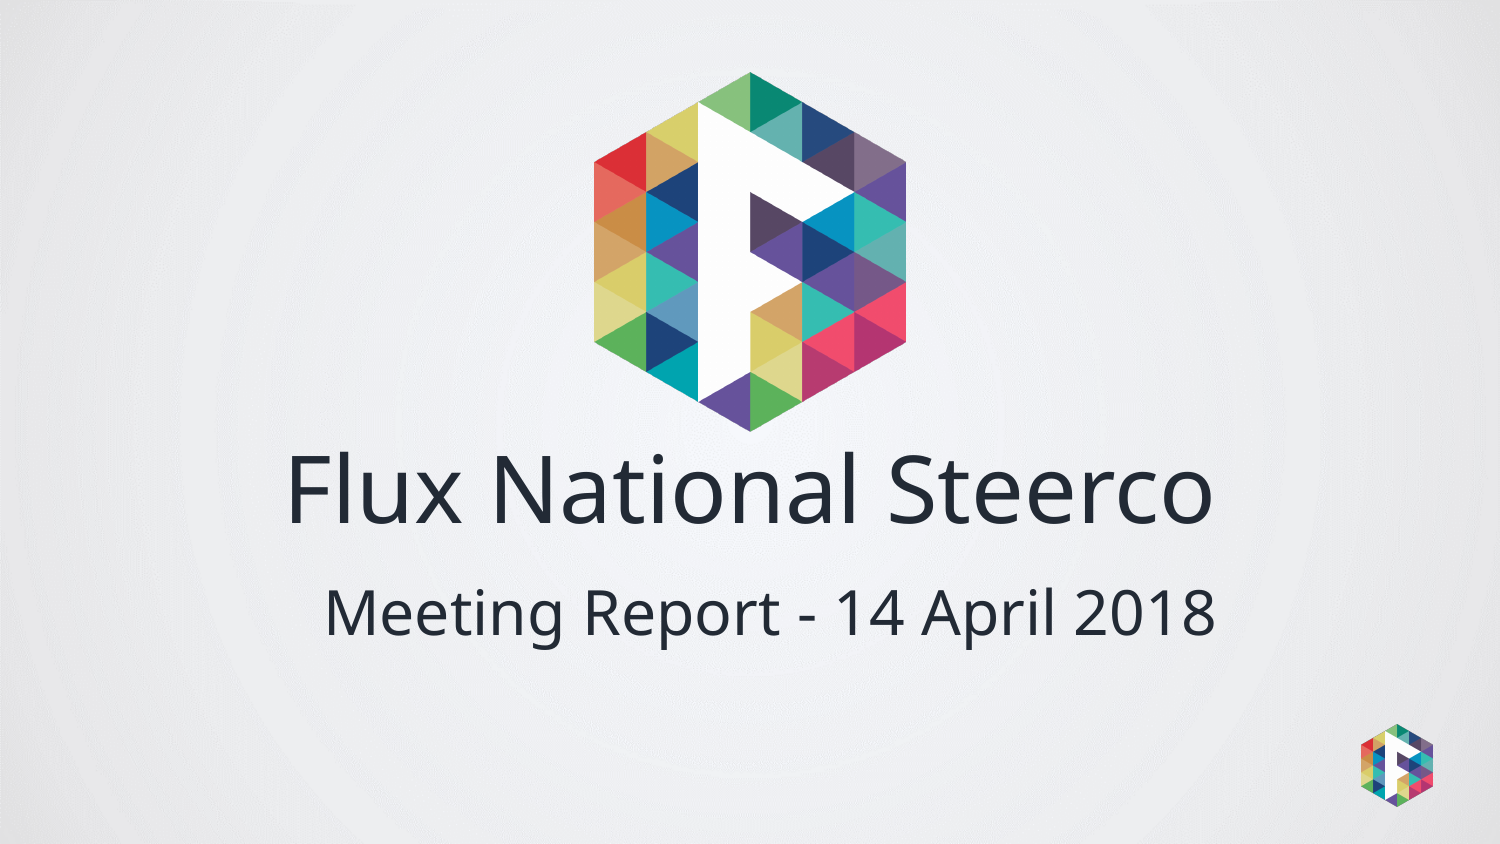

# Flux National Steerco
Meeting Report - 14 April 2018